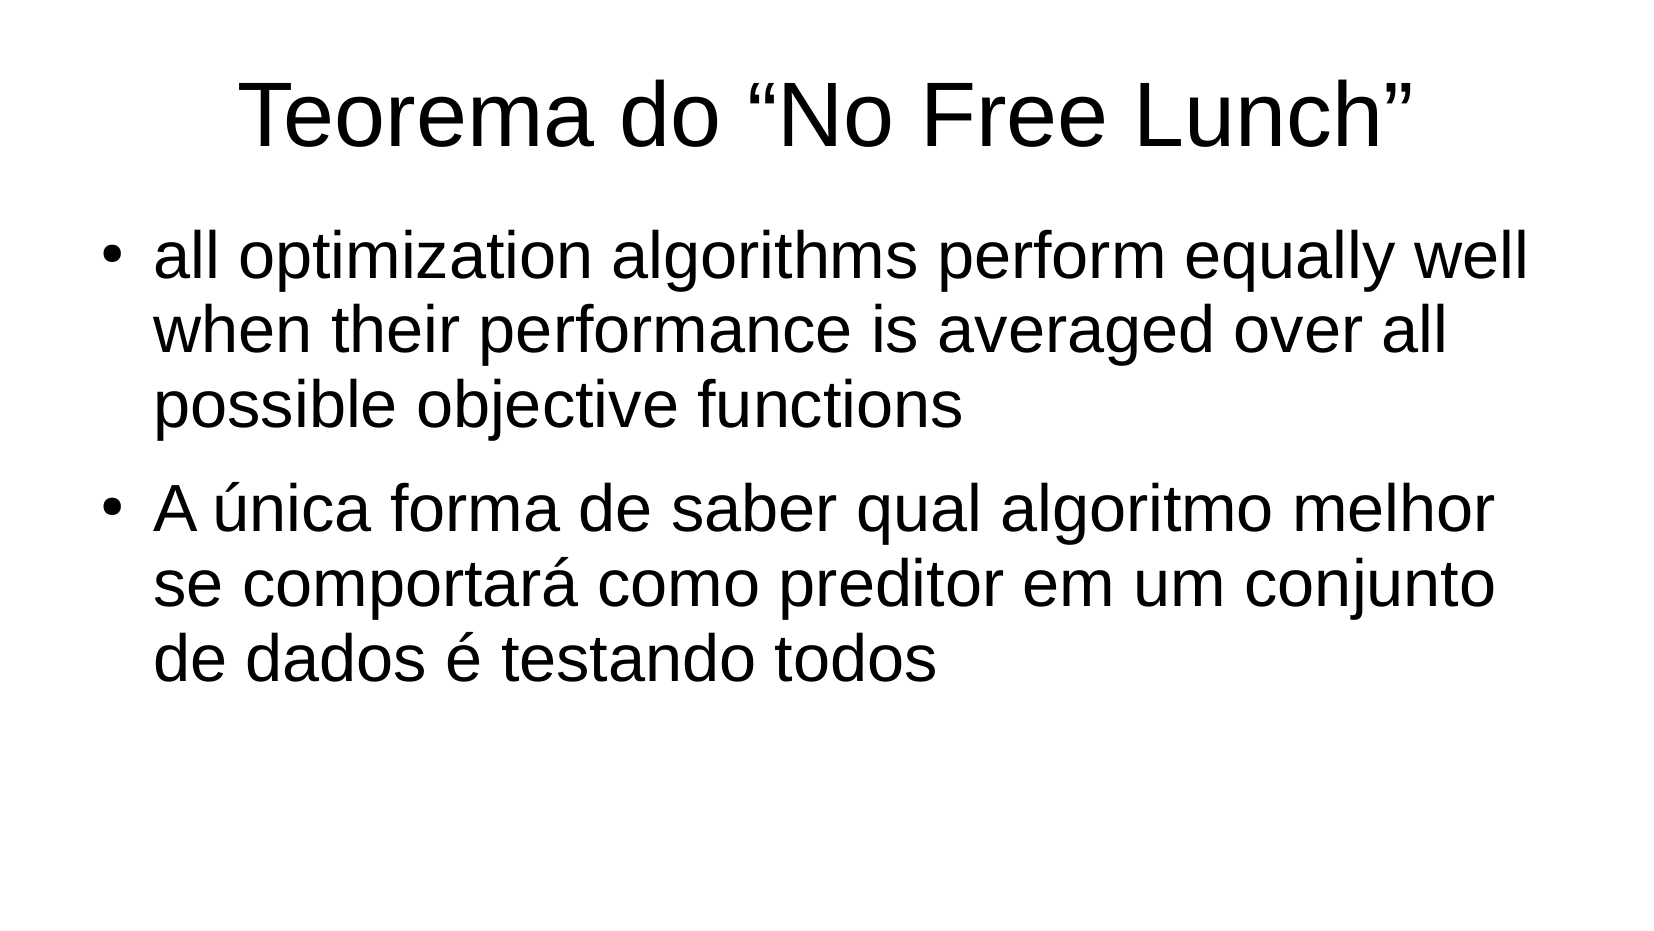

# Teorema do “No Free Lunch”
all optimization algorithms perform equally well when their performance is averaged over all possible objective functions
A única forma de saber qual algoritmo melhor se comportará como preditor em um conjunto de dados é testando todos